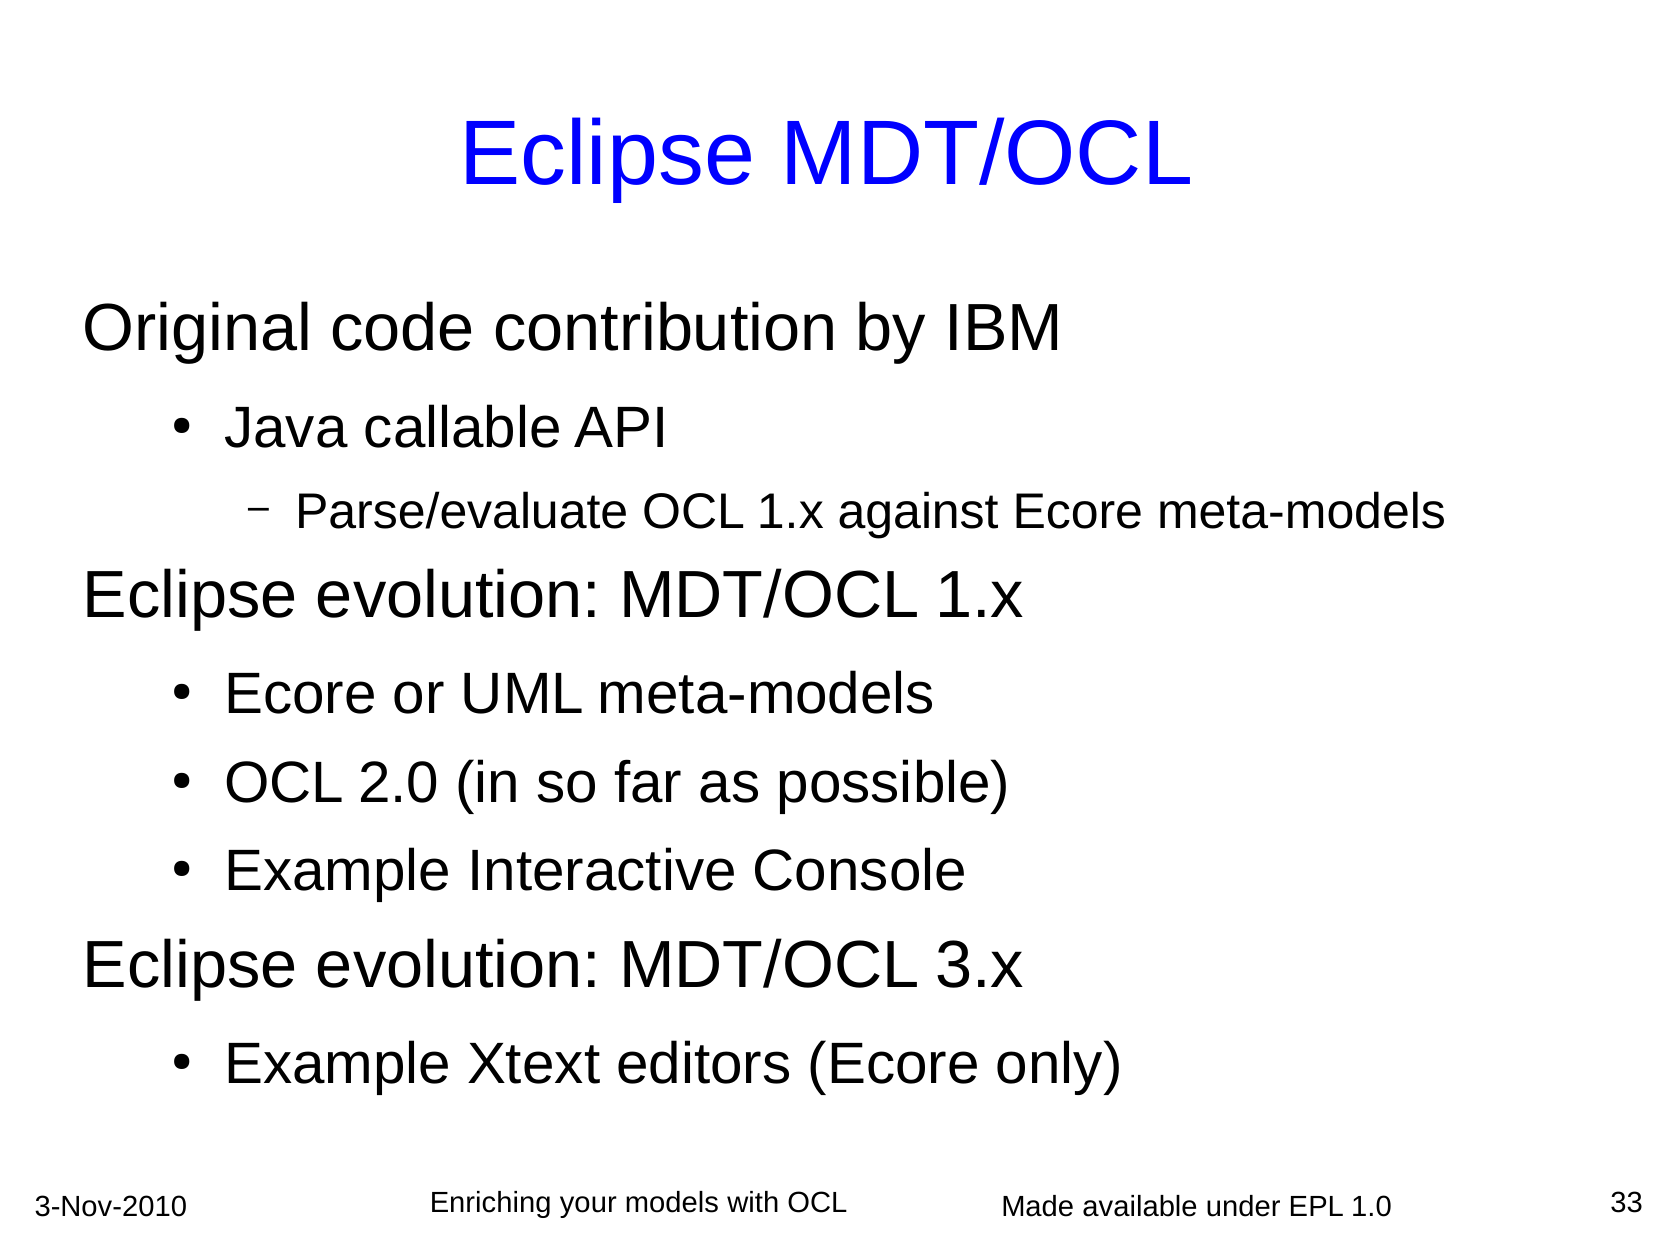

# Eclipse MDT/OCL
Original code contribution by IBM
Java callable API
Parse/evaluate OCL 1.x against Ecore meta-models
Eclipse evolution: MDT/OCL 1.x
Ecore or UML meta-models
OCL 2.0 (in so far as possible)
Example Interactive Console
Eclipse evolution: MDT/OCL 3.x
Example Xtext editors (Ecore only)
Enriching your models with OCL
33
3-Nov-2010